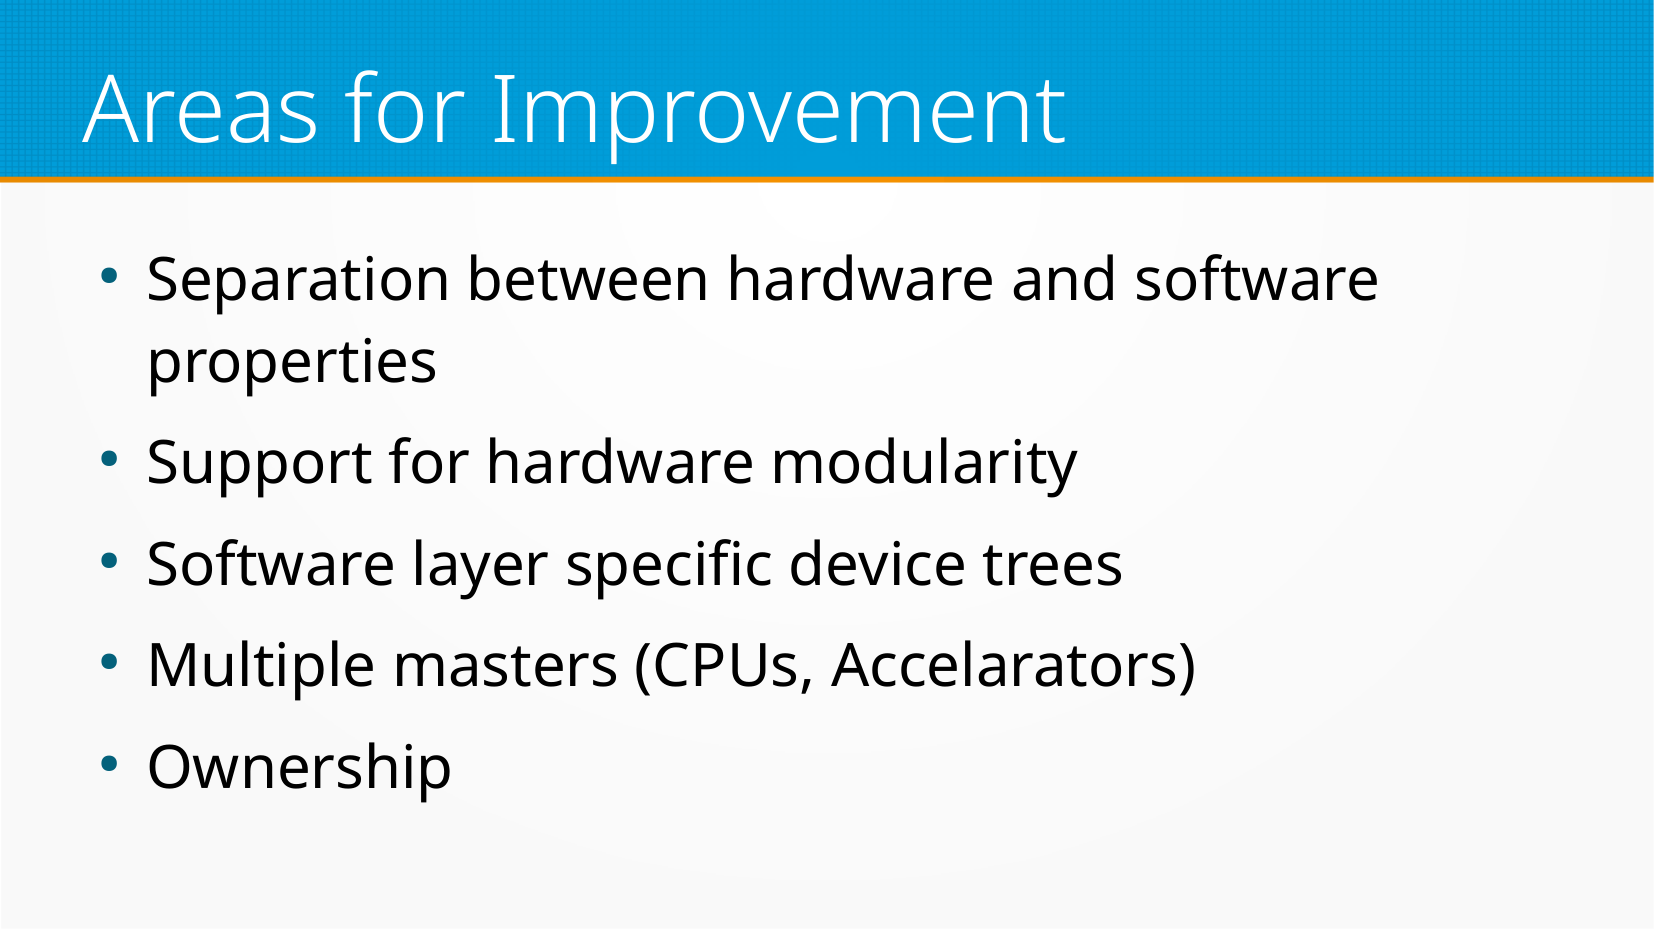

# Areas for Improvement
Separation between hardware and software properties
Support for hardware modularity
Software layer specific device trees
Multiple masters (CPUs, Accelarators)
Ownership